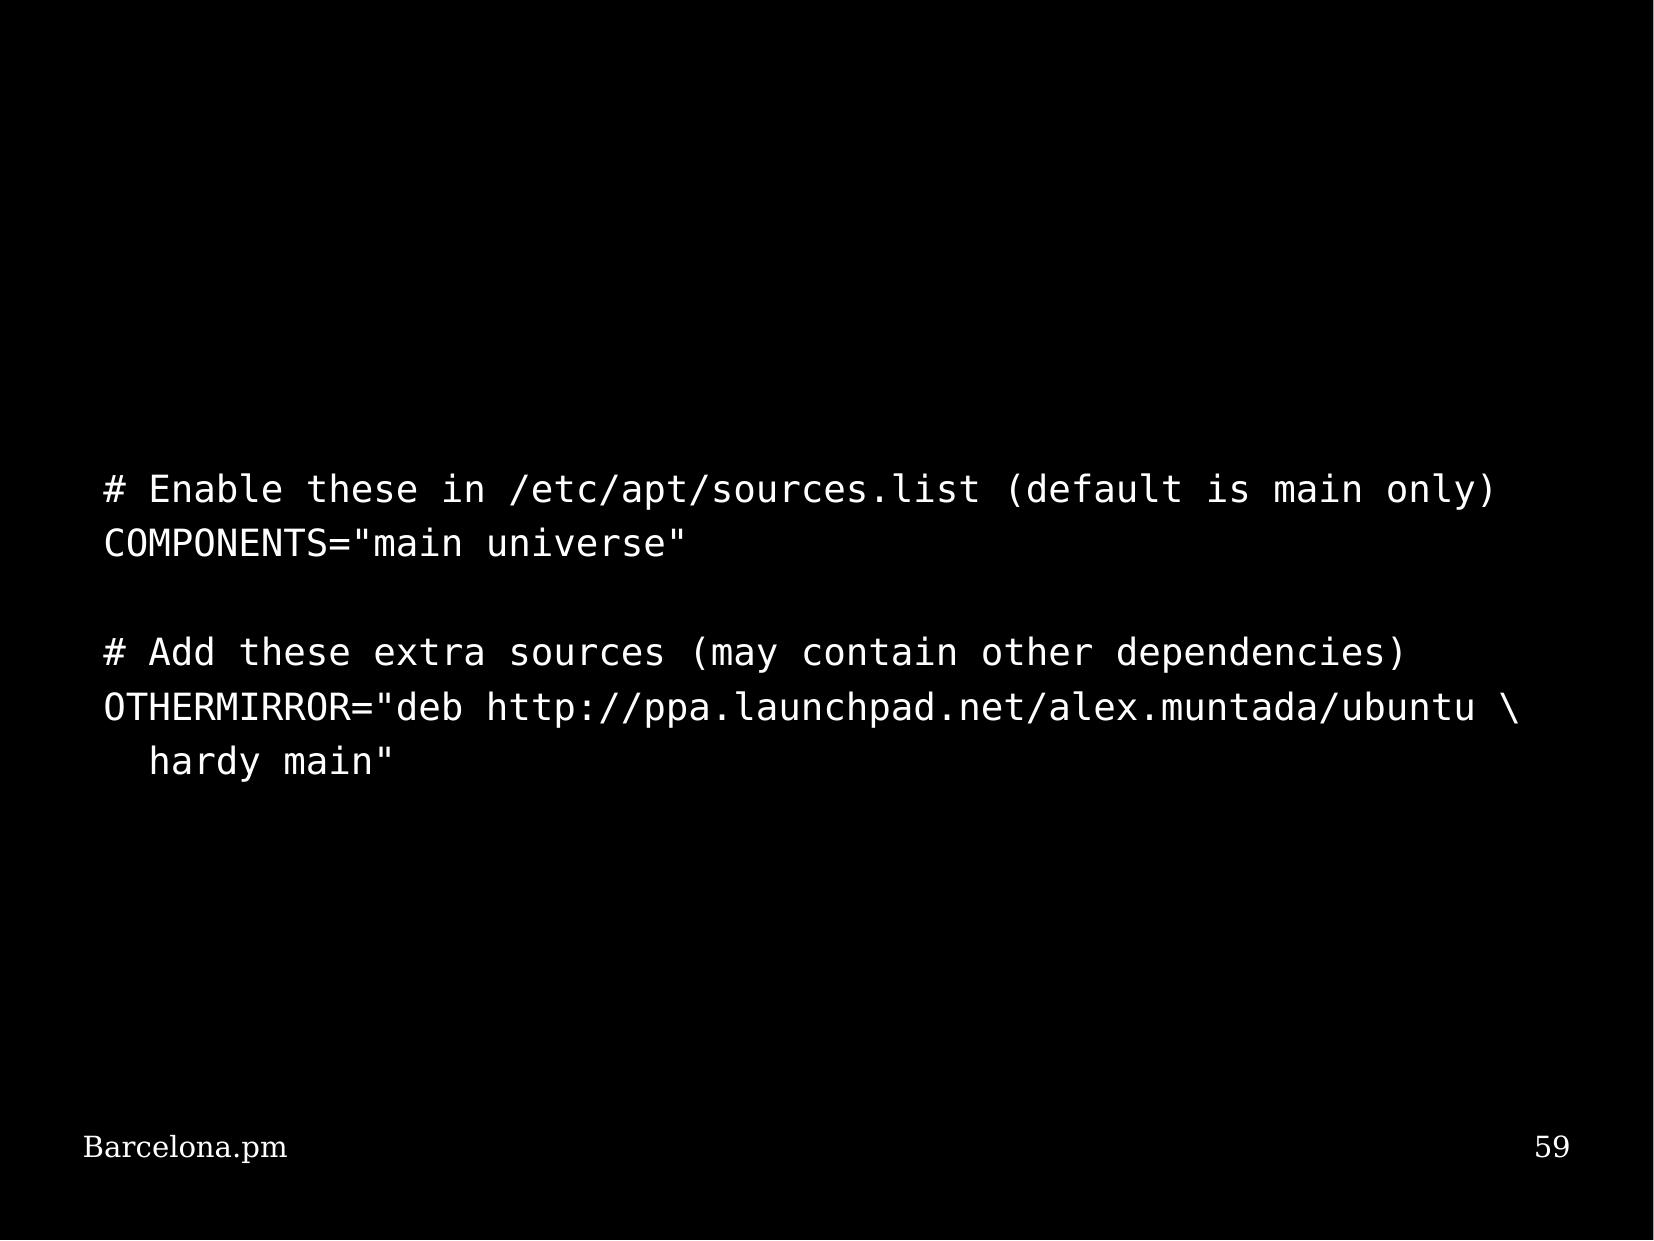

# # Enable these in /etc/apt/sources.list (default is main only) COMPONENTS="main universe" # Add these extra sources (may contain other dependencies) OTHERMIRROR="deb http://ppa.launchpad.net/alex.muntada/ubuntu \ hardy main"
Barcelona.pm
59